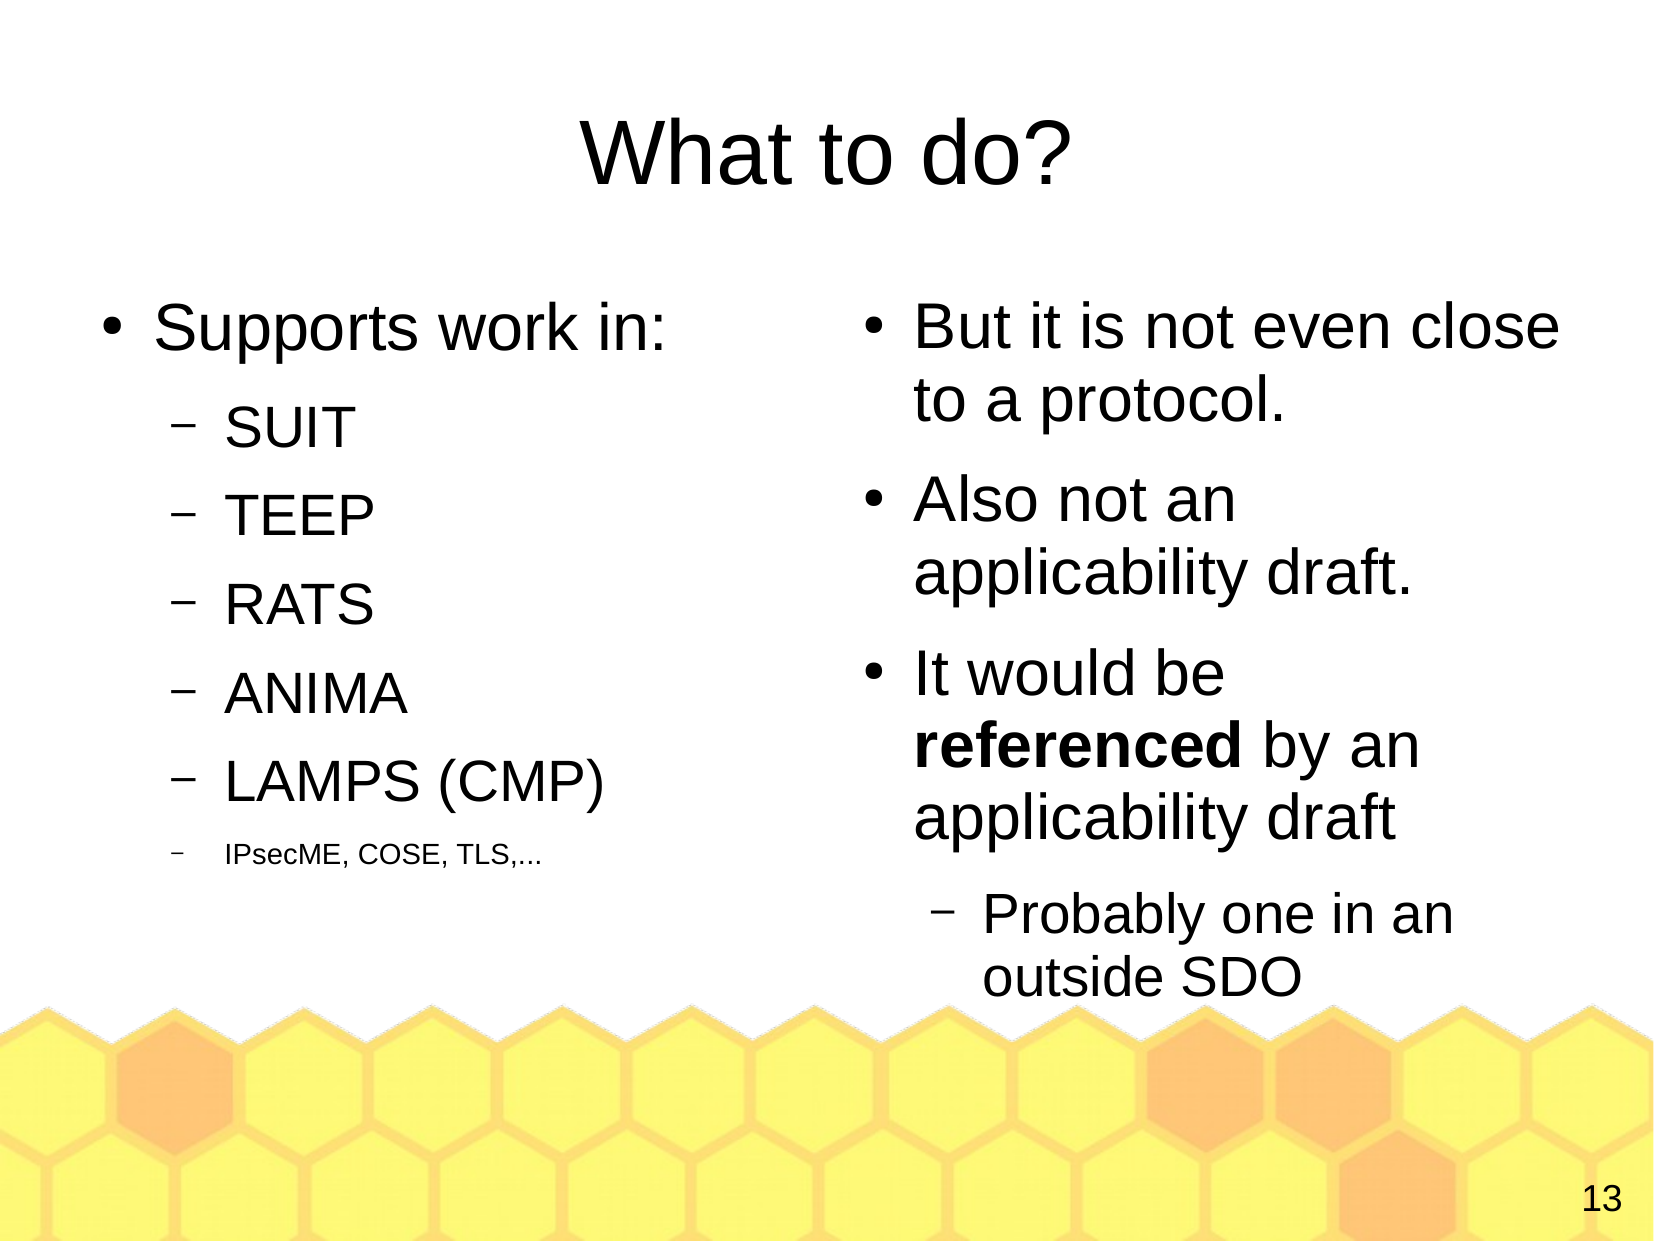

# What to do?
Supports work in:
SUIT
TEEP
RATS
ANIMA
LAMPS (CMP)
IPsecME, COSE, TLS,...
But it is not even close to a protocol.
Also not an applicability draft.
It would be referenced by an applicability draft
Probably one in an outside SDO